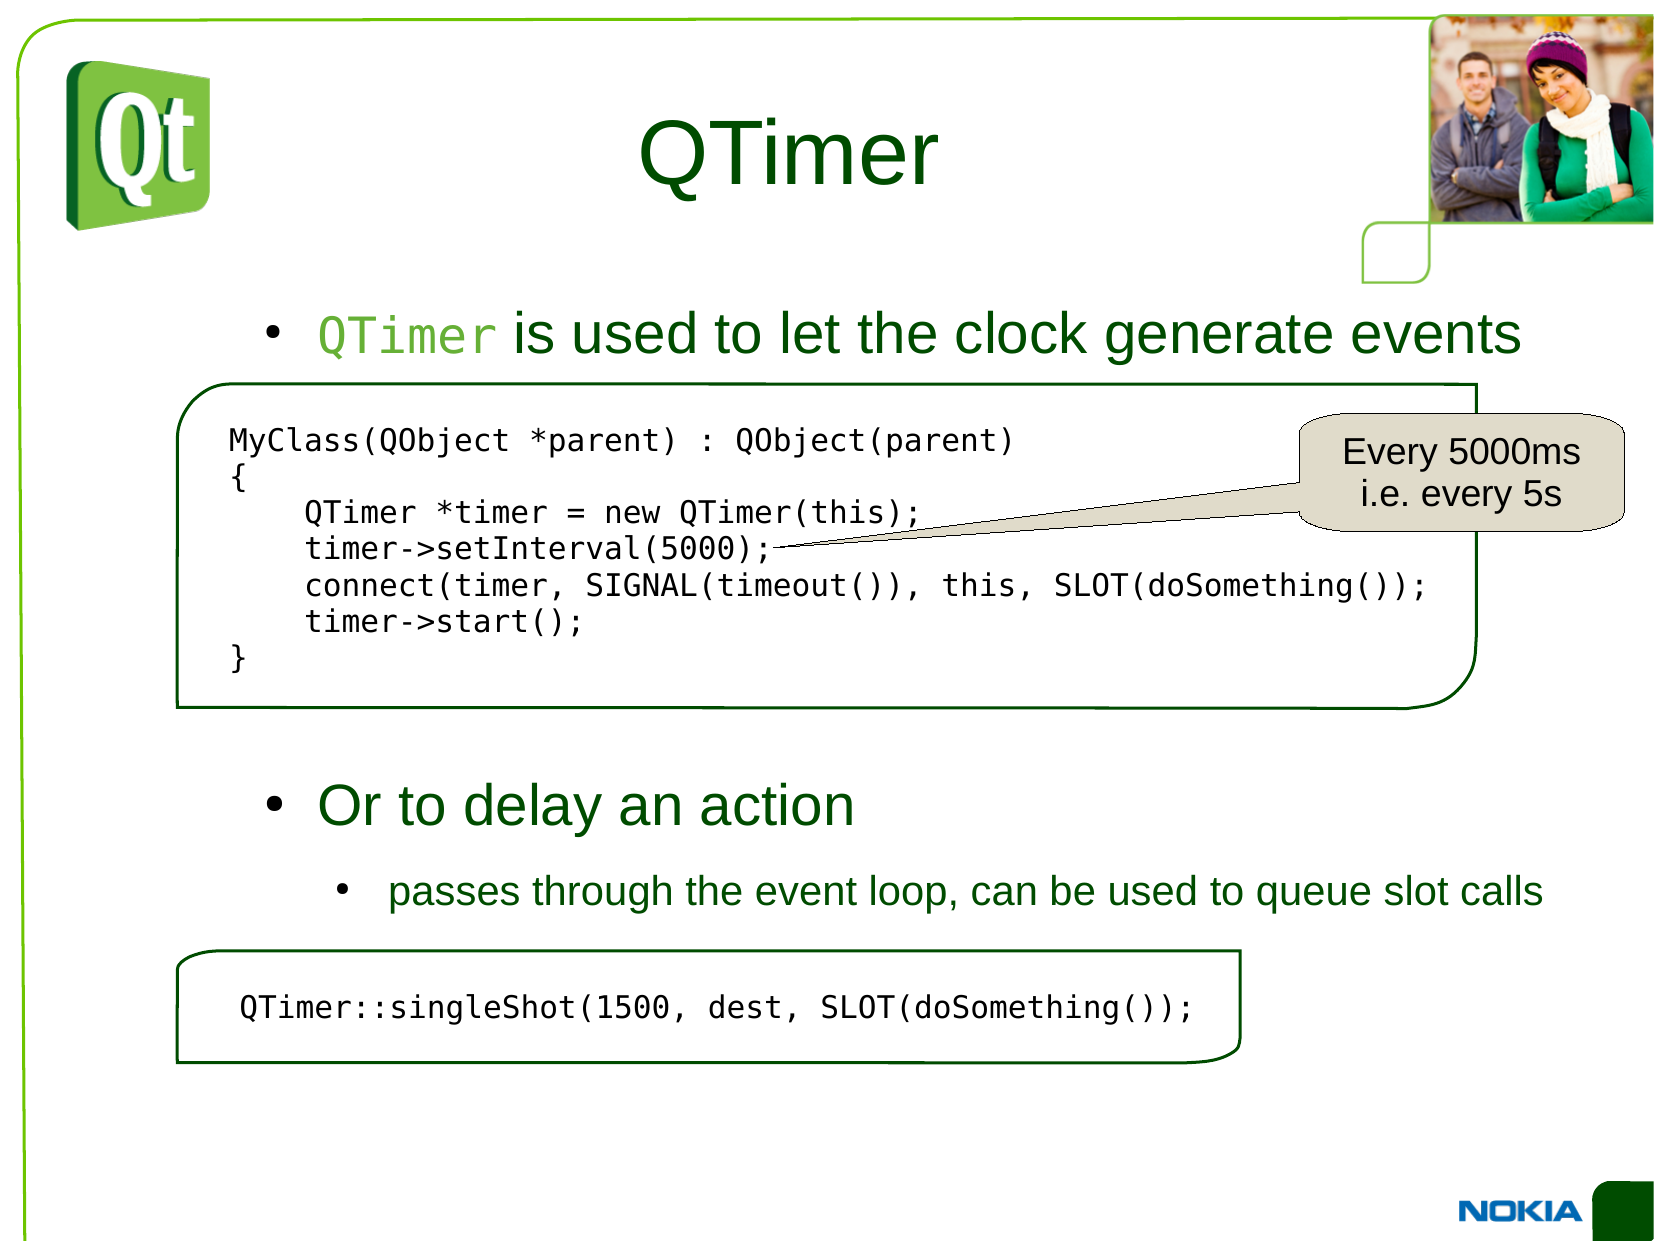

# QTimer
QTimer is used to let the clock generate events
Or to delay an action
passes through the event loop, can be used to queue slot calls
Every 5000ms
i.e. every 5s
MyClass(QObject *parent) : QObject(parent)
{
 QTimer *timer = new QTimer(this);
 timer->setInterval(5000);
 connect(timer, SIGNAL(timeout()), this, SLOT(doSomething());
 timer->start();
}
QTimer::singleShot(1500, dest, SLOT(doSomething());